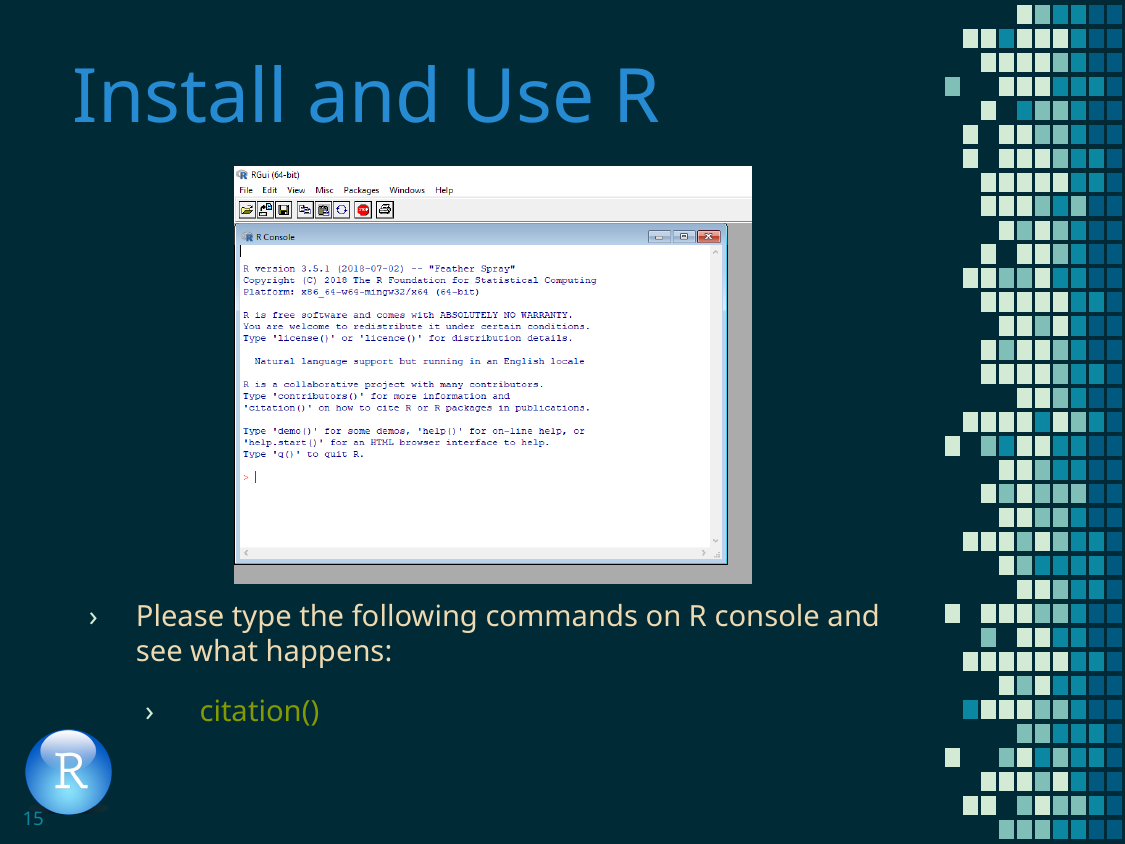

Install and Use R
# Please type the following commands on R console and see what happens:
 citation()